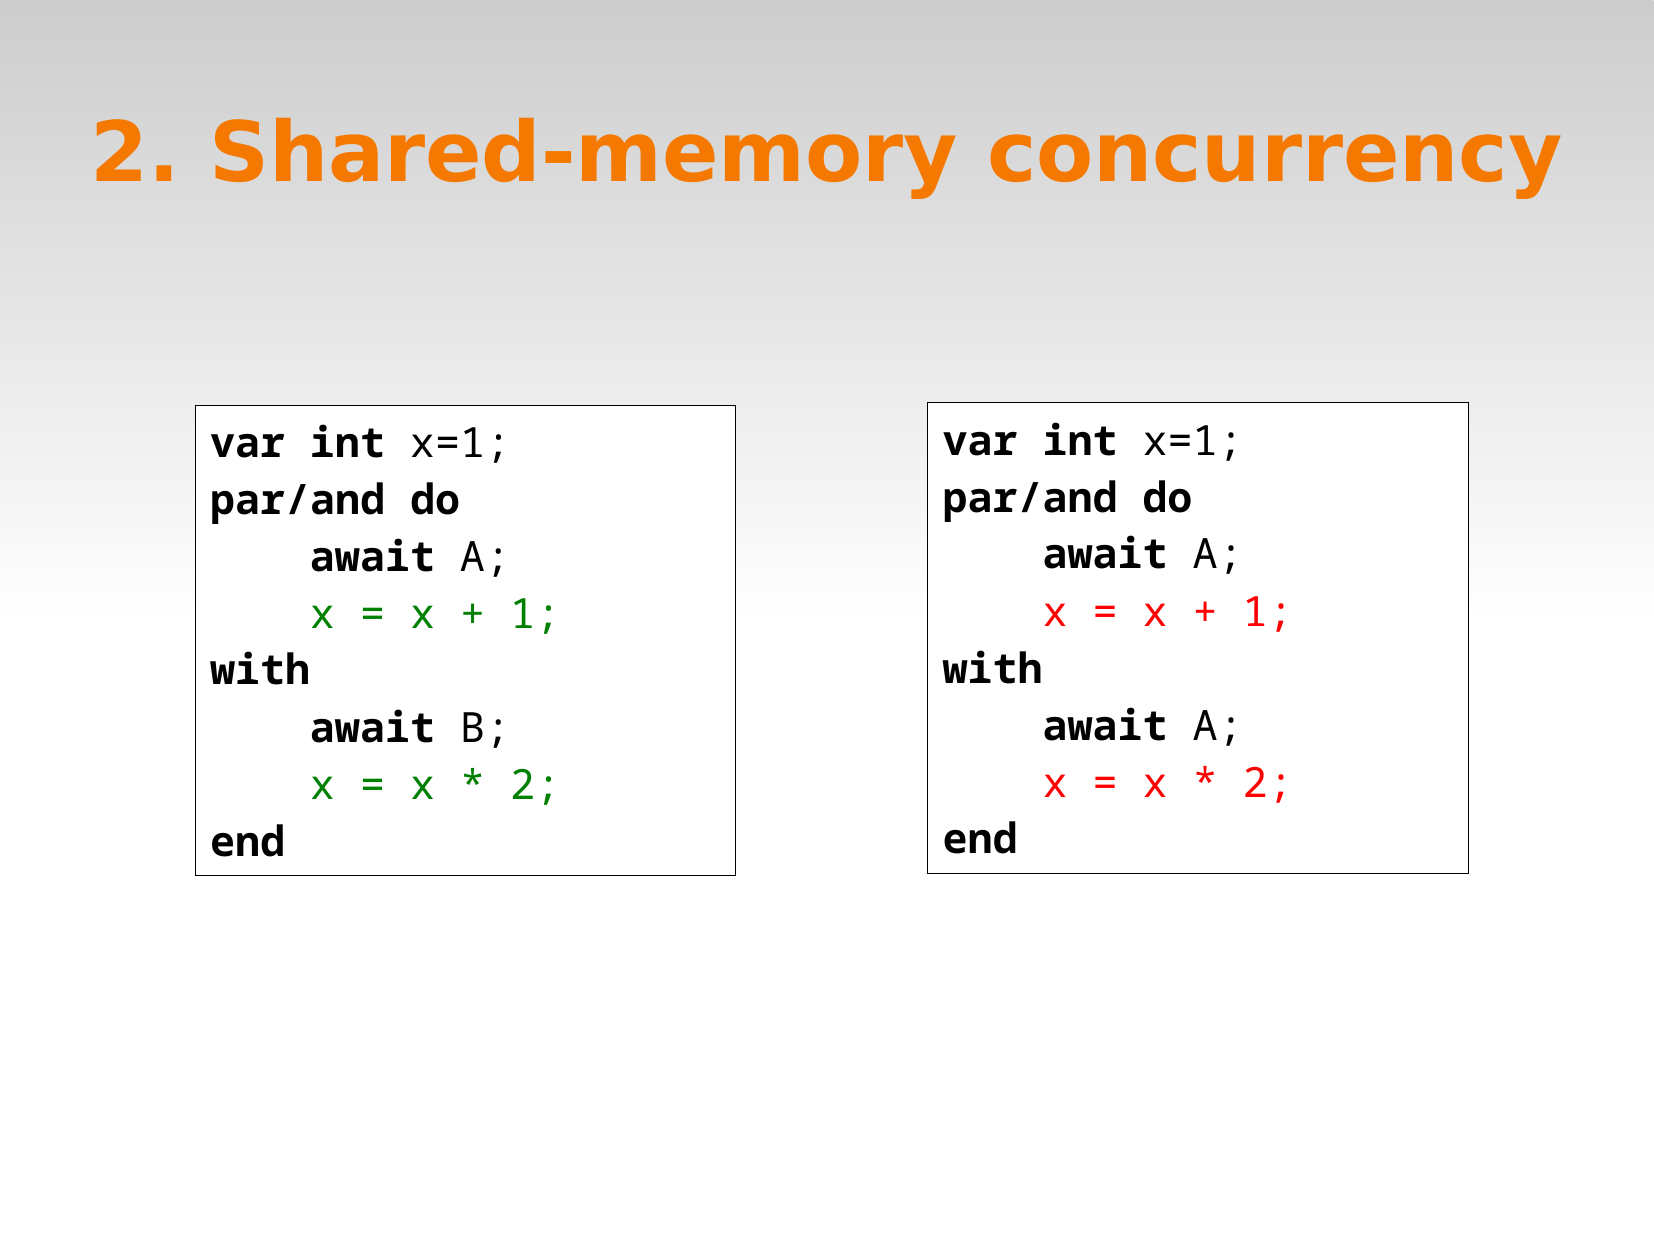

# 2. Shared-memory concurrency
var int x=1;
par/and do
 await A;
 x = x + 1;
with
 await A;
 x = x * 2;
end
var int x=1;
par/and do
 await A;
 x = x + 1;
with
 await B;
 x = x * 2;
end